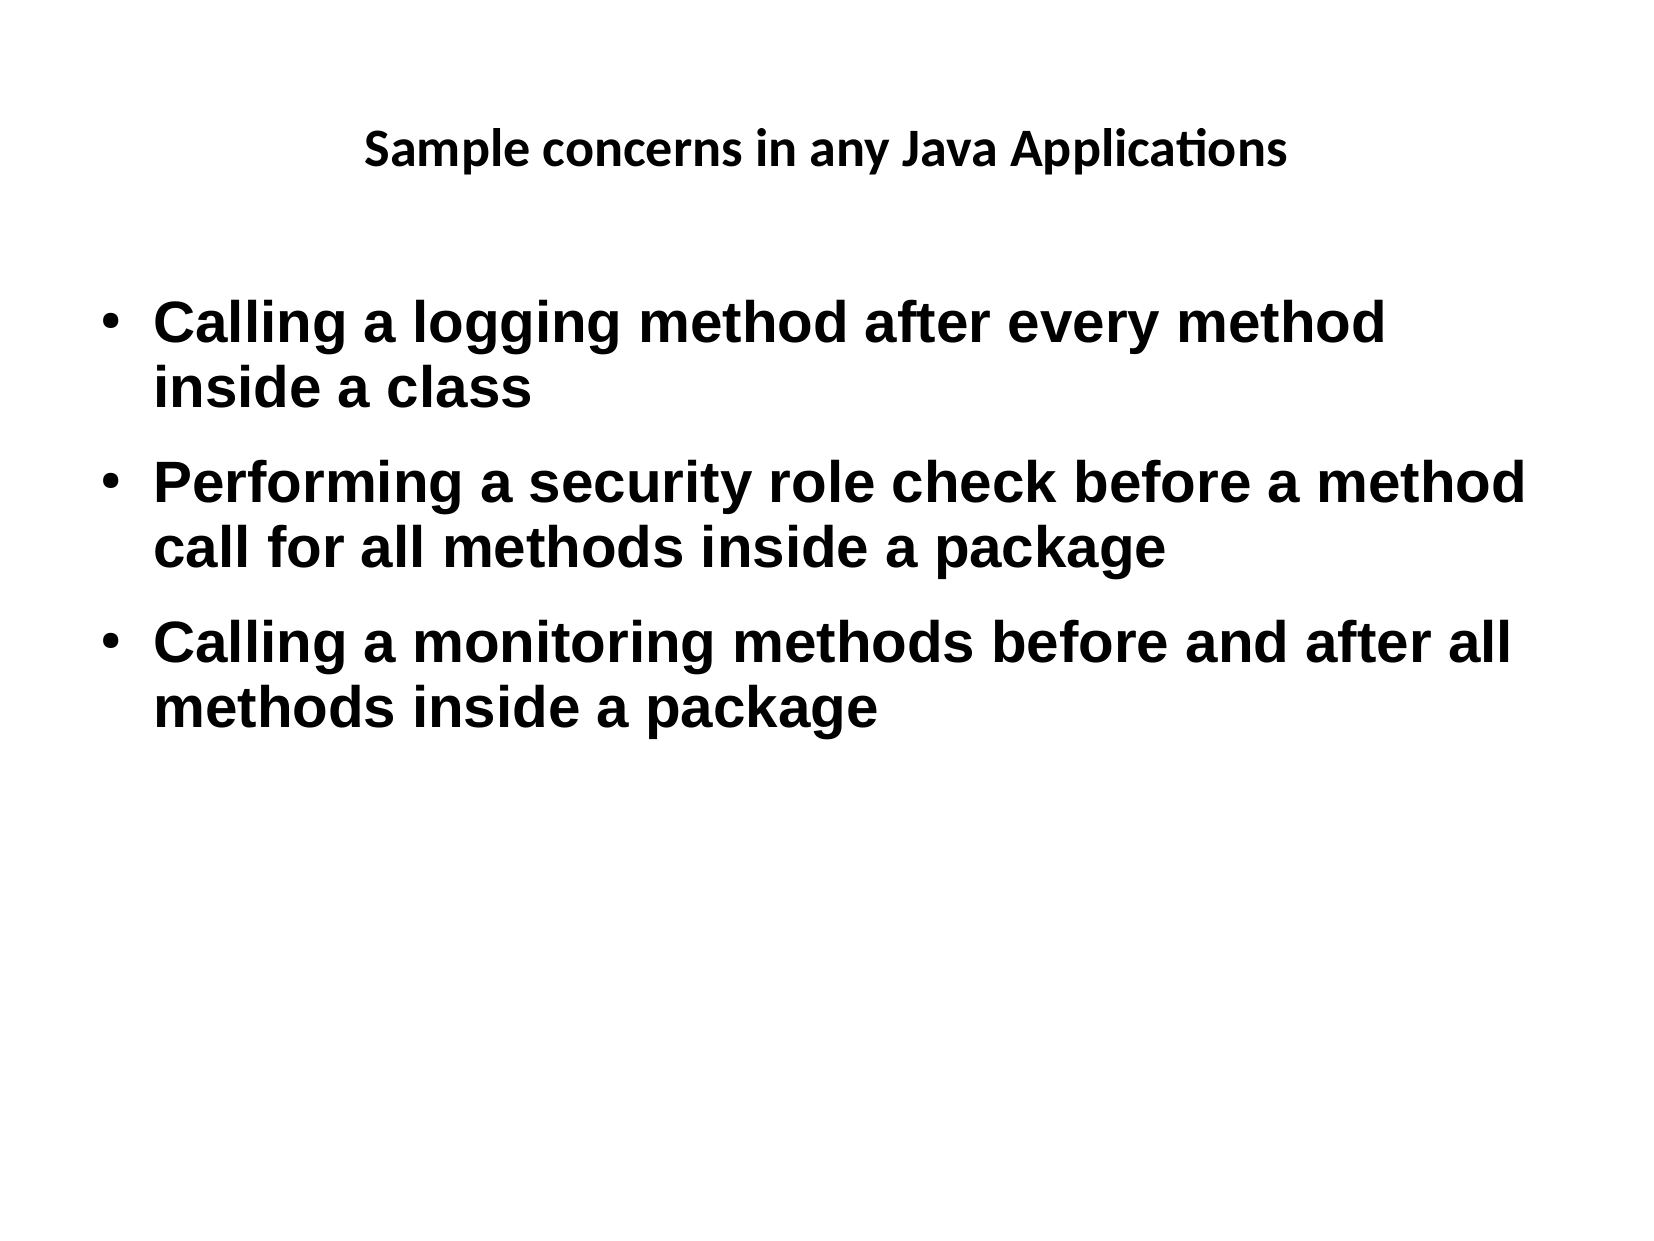

# Sample concerns in any Java Applications
Calling a logging method after every method inside a class
Performing a security role check before a method call for all methods inside a package
Calling a monitoring methods before and after all methods inside a package